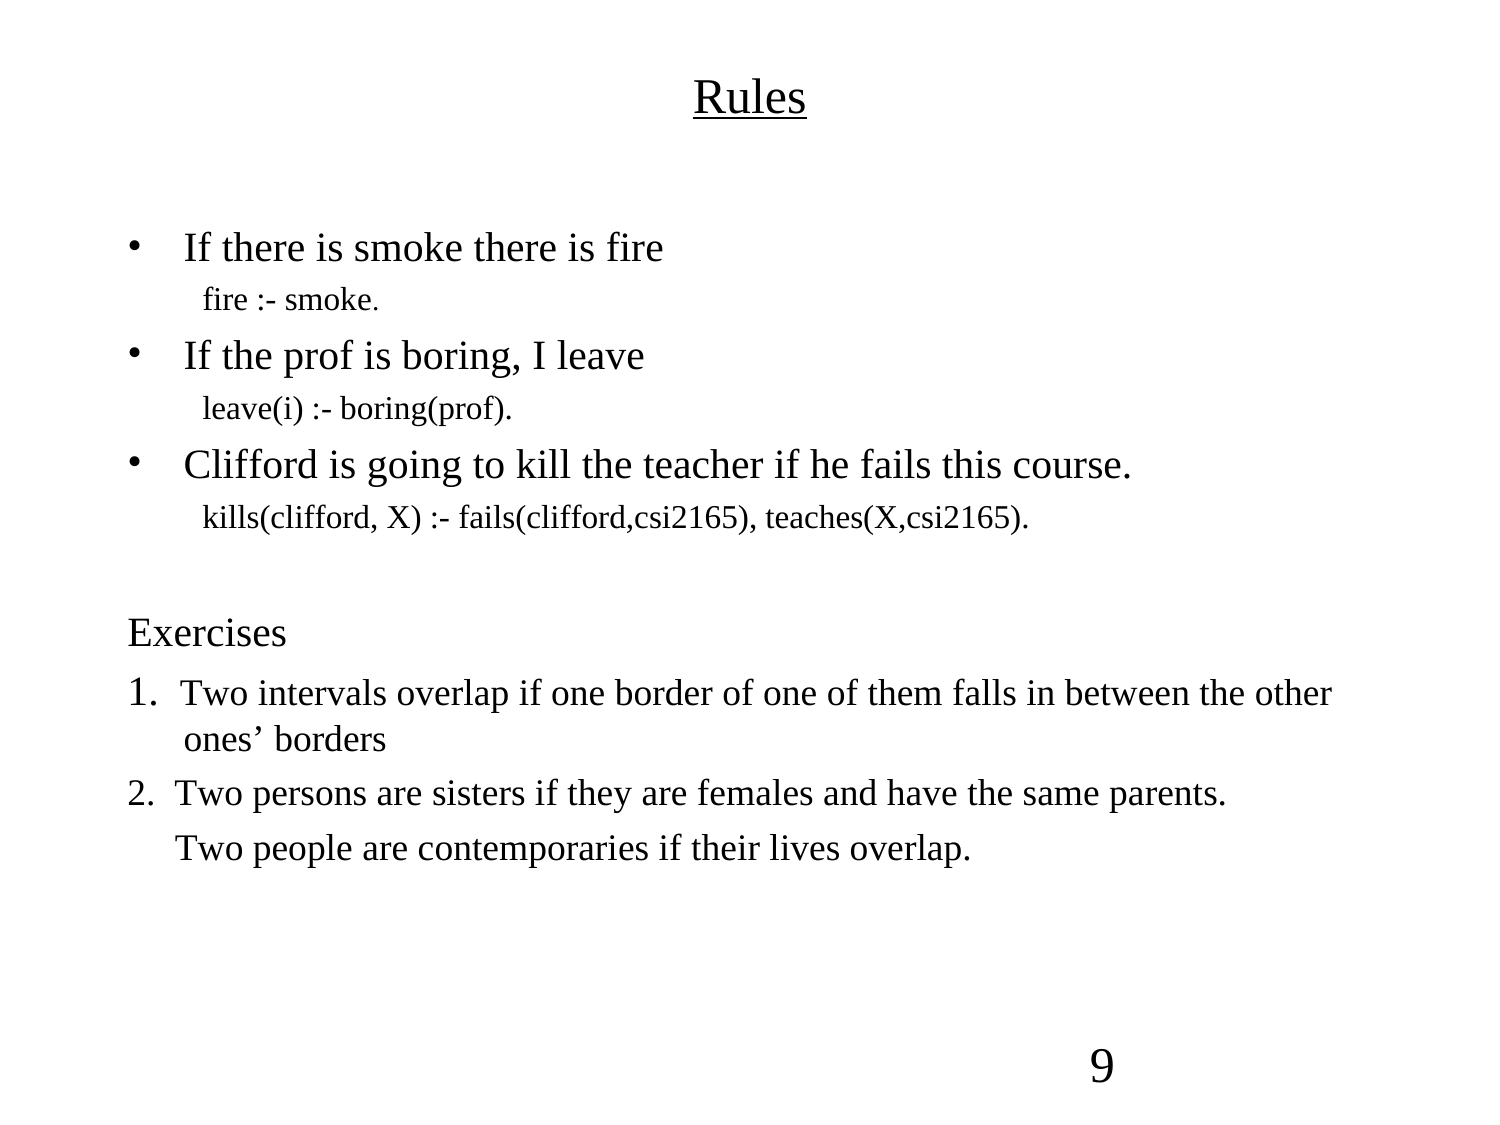

# Rules
If there is smoke there is fire
fire :- smoke.
If the prof is boring, I leave
leave(i) :- boring(prof).
Clifford is going to kill the teacher if he fails this course.
kills(clifford, X) :- fails(clifford,csi2165), teaches(X,csi2165).
Exercises
1. Two intervals overlap if one border of one of them falls in between the other ones’ borders
2. Two persons are sisters if they are females and have the same parents.
 Two people are contemporaries if their lives overlap.
9